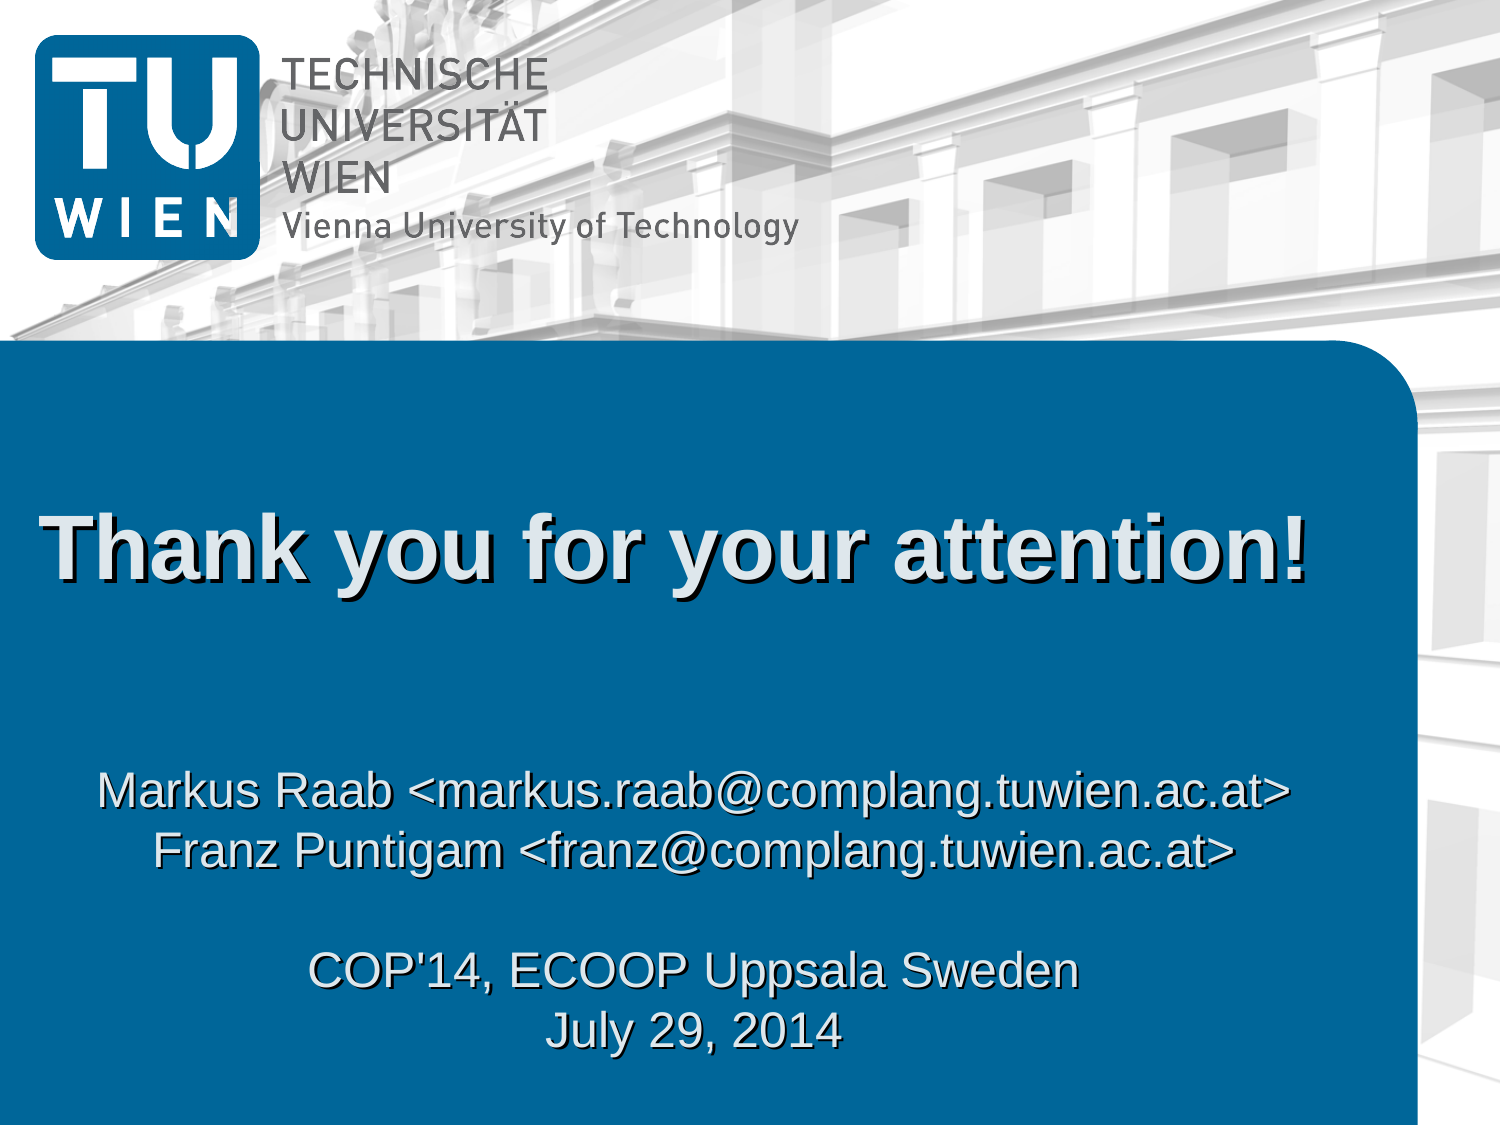

Thank you for your attention!
#
Markus Raab <markus.raab@complang.tuwien.ac.at>
Franz Puntigam <franz@complang.tuwien.ac.at>
COP'14, ECOOP Uppsala Sweden
July 29, 2014